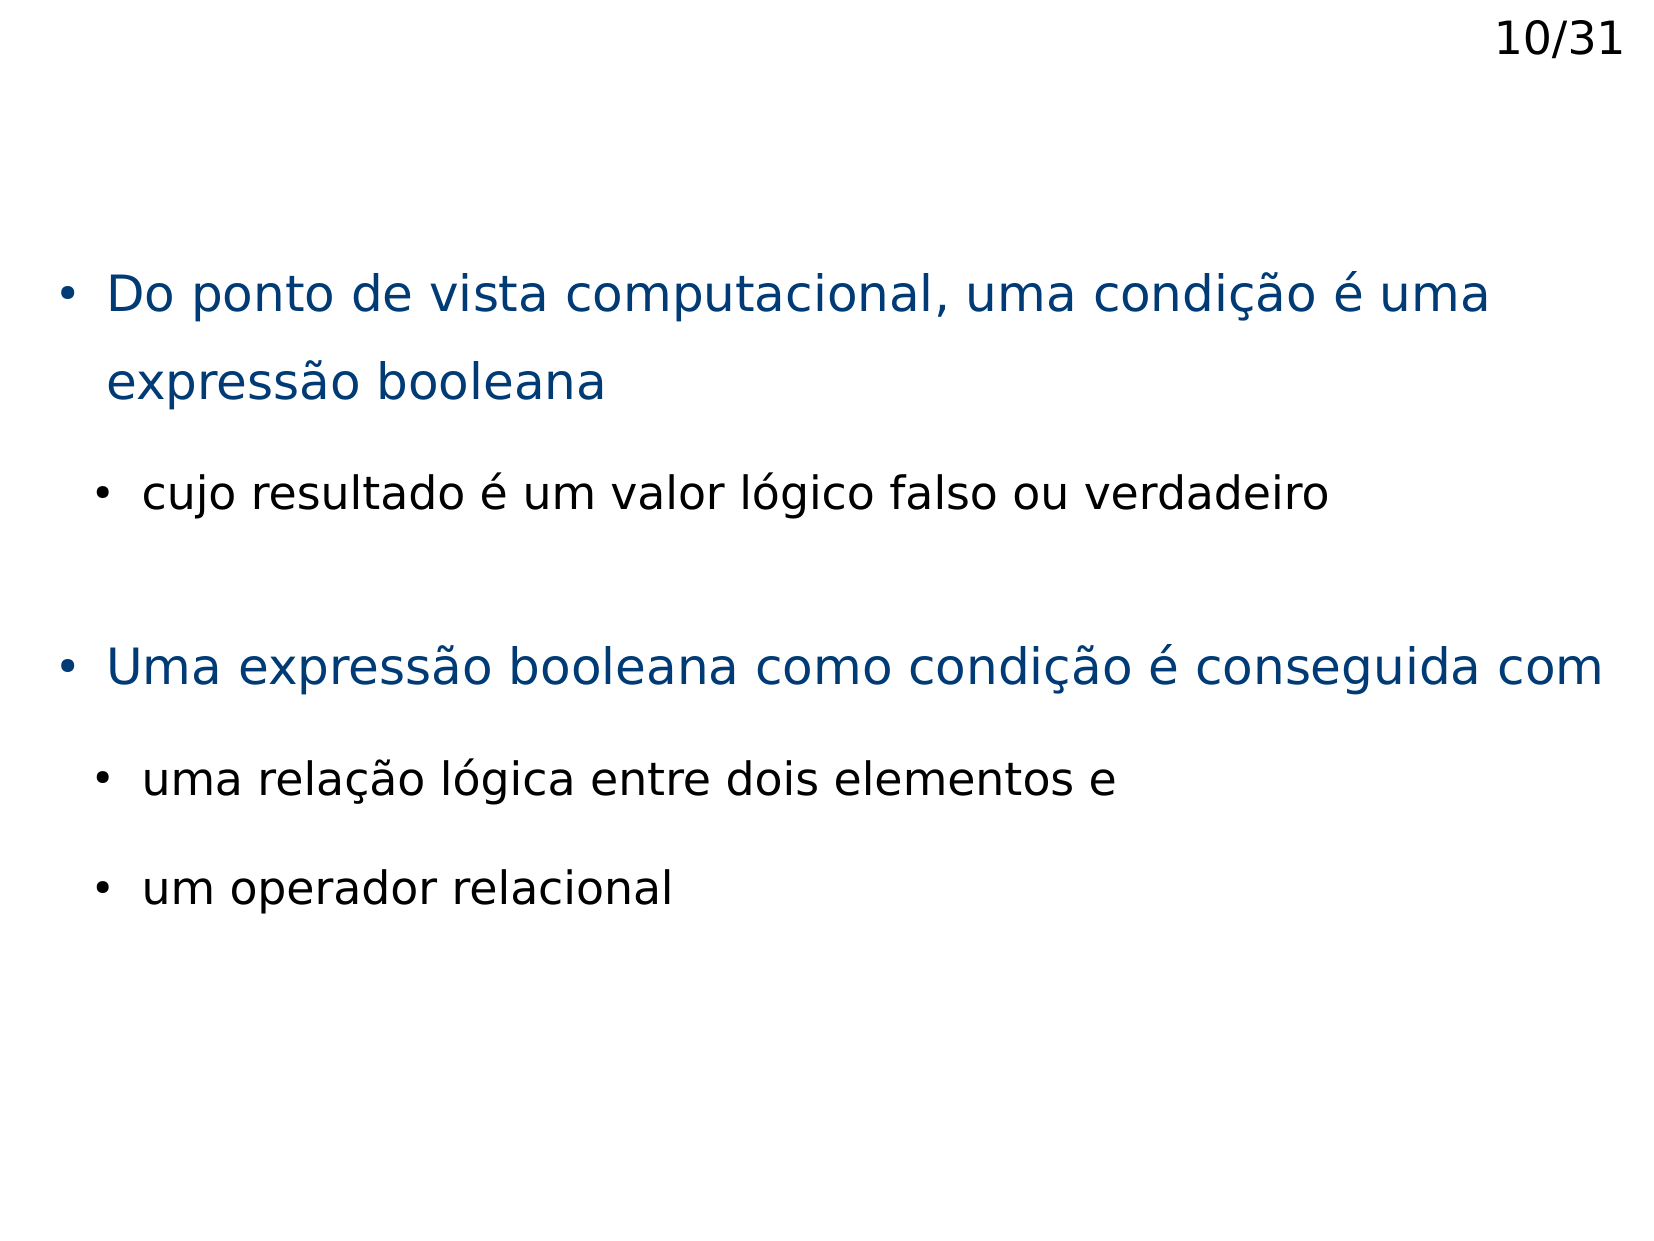

10
#
Do ponto de vista computacional, uma condição é uma expressão booleana
cujo resultado é um valor lógico falso ou verdadeiro
Uma expressão booleana como condição é conseguida com
uma relação lógica entre dois elementos e
um operador relacional